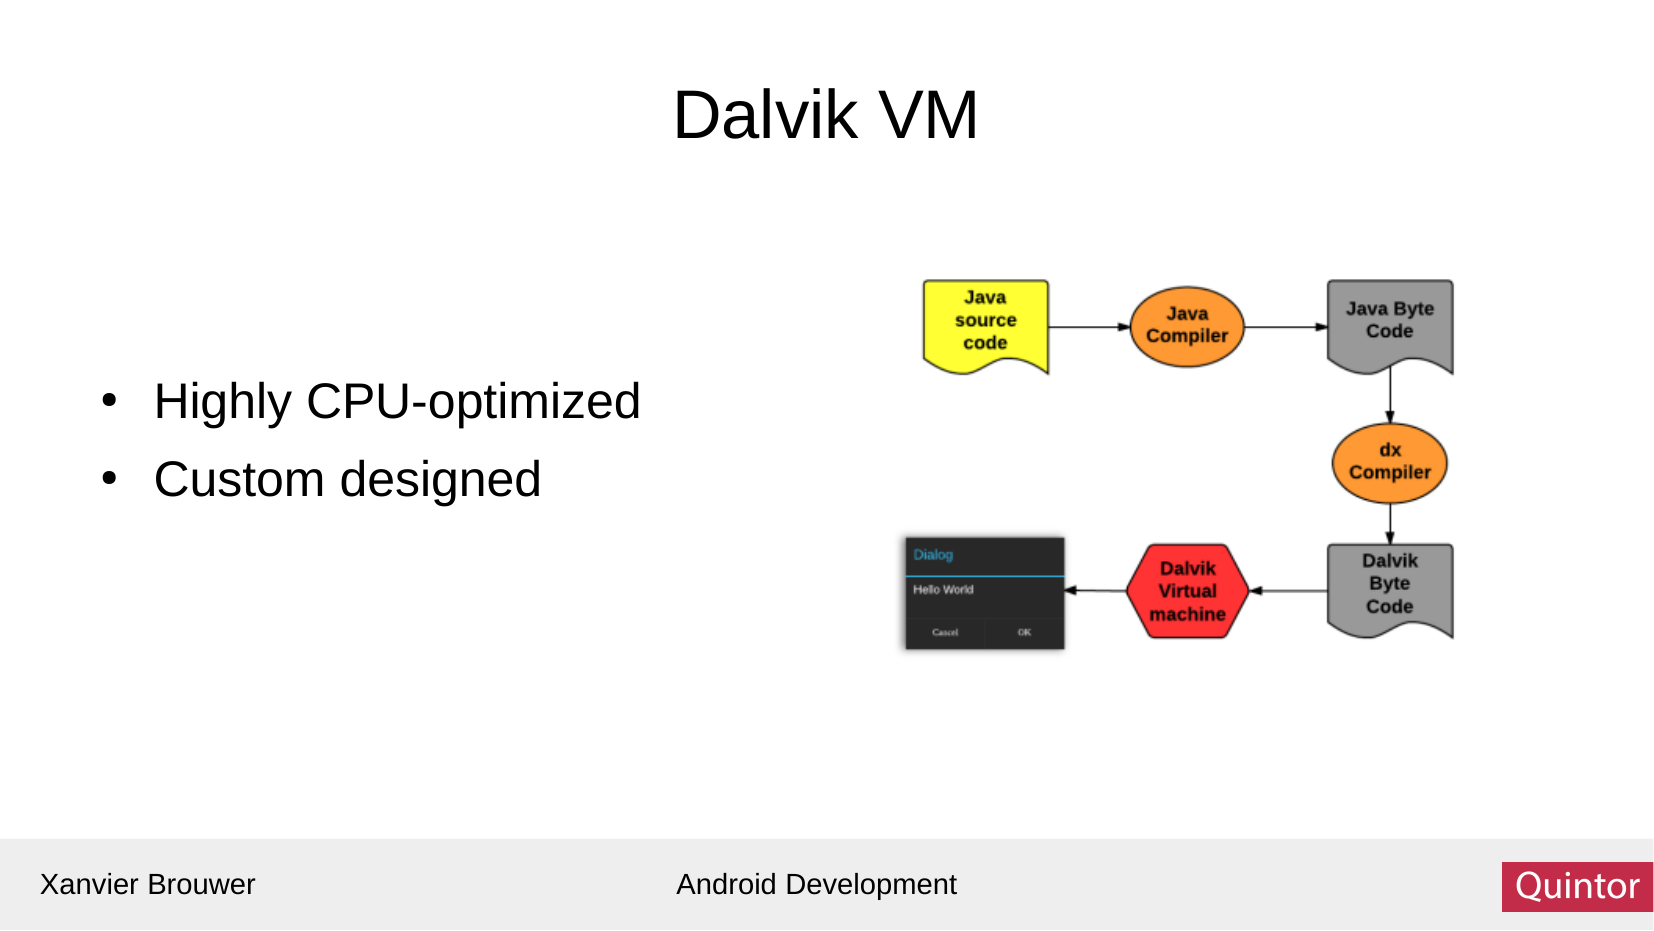

# Dalvik VM
Highly CPU-optimized
Custom designed